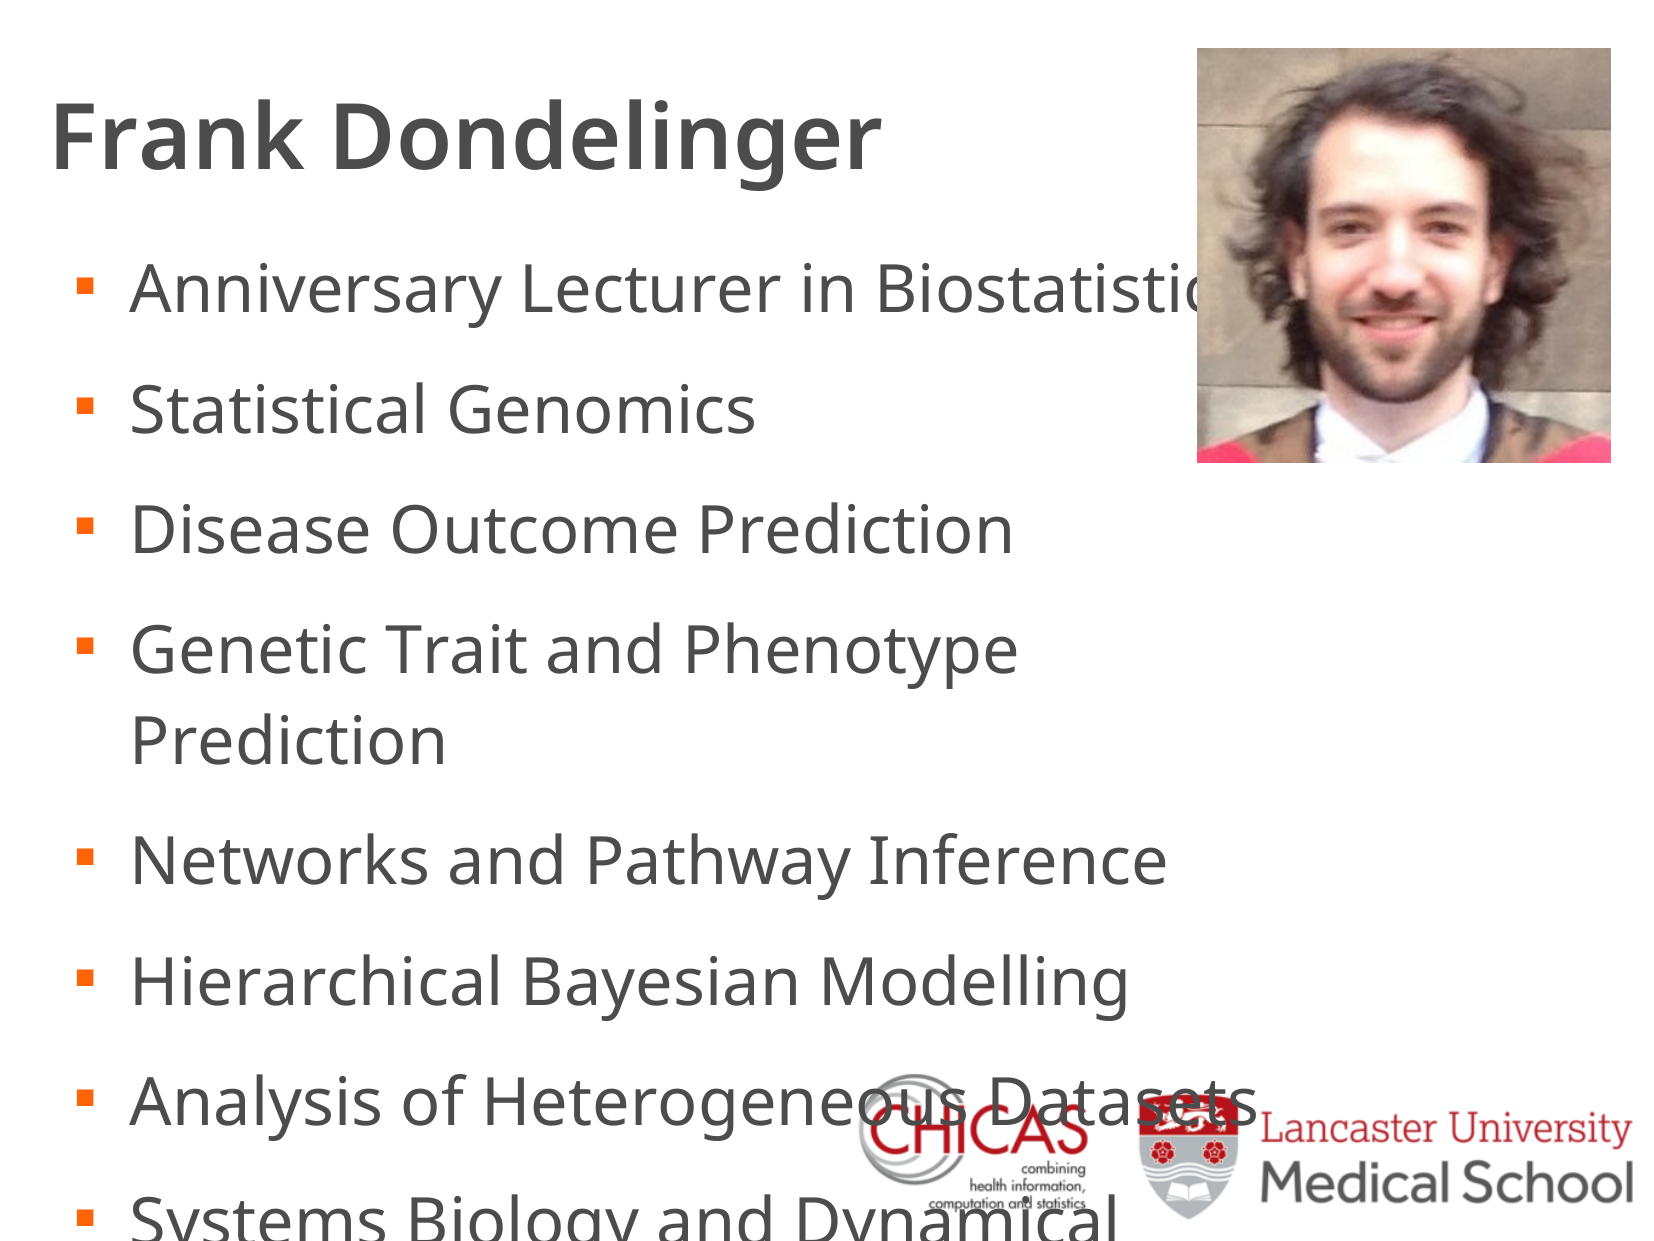

# Frank Dondelinger
Anniversary Lecturer in Biostatistics
Statistical Genomics
Disease Outcome Prediction
Genetic Trait and Phenotype Prediction
Networks and Pathway Inference
Hierarchical Bayesian Modelling
Analysis of Heterogeneous Datasets
Systems Biology and Dynamical Modelling